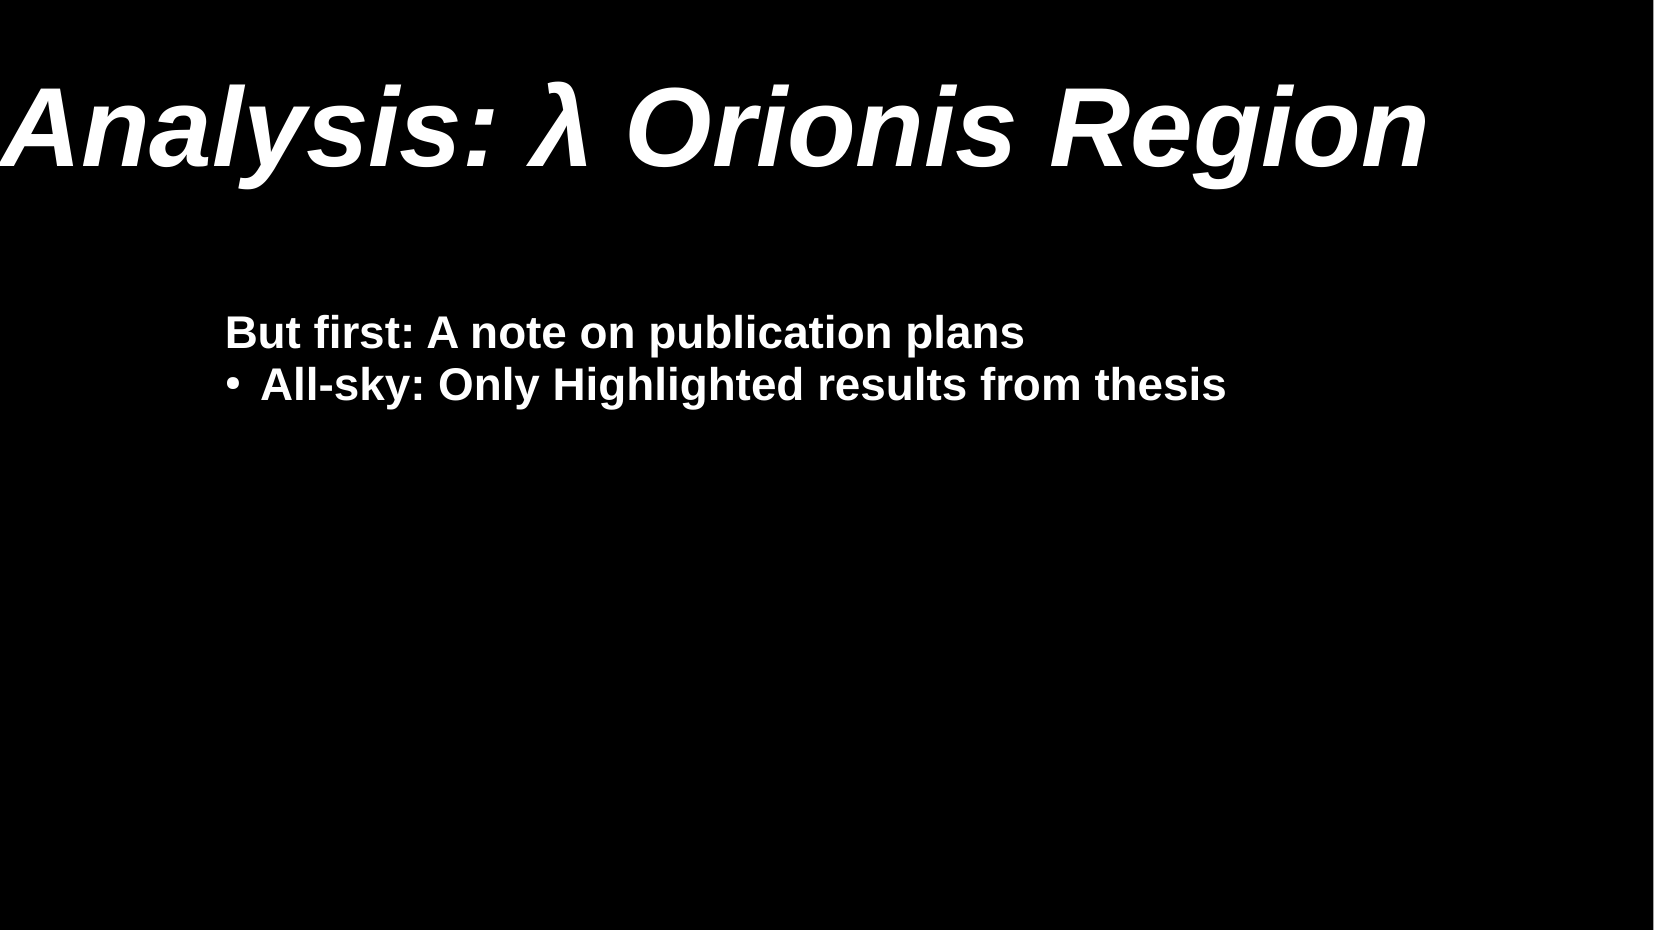

# Analysis: λ Orionis Region
But first: A note on publication plans
All-sky: Only Highlighted results from thesis